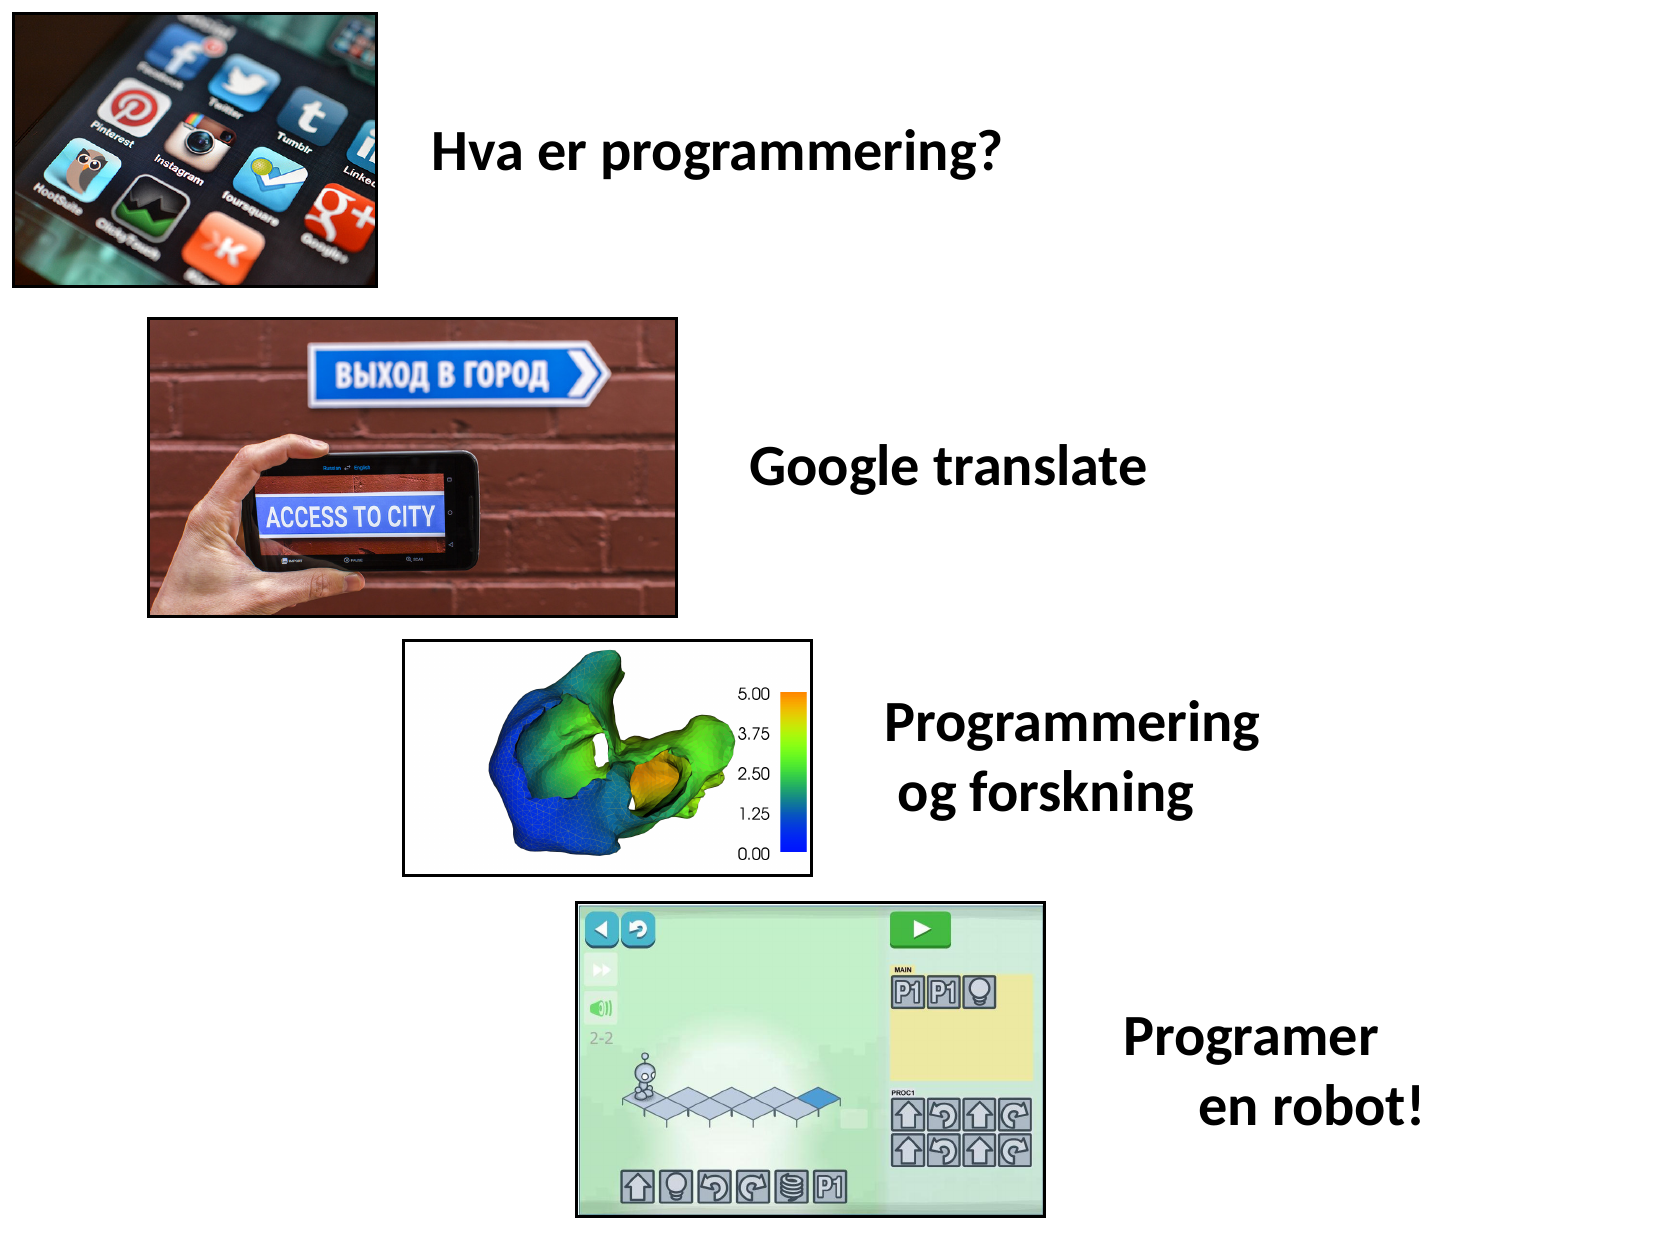

Hva er programmering?
Google translate
Programmering
 og forskning
Programer
	en robot!